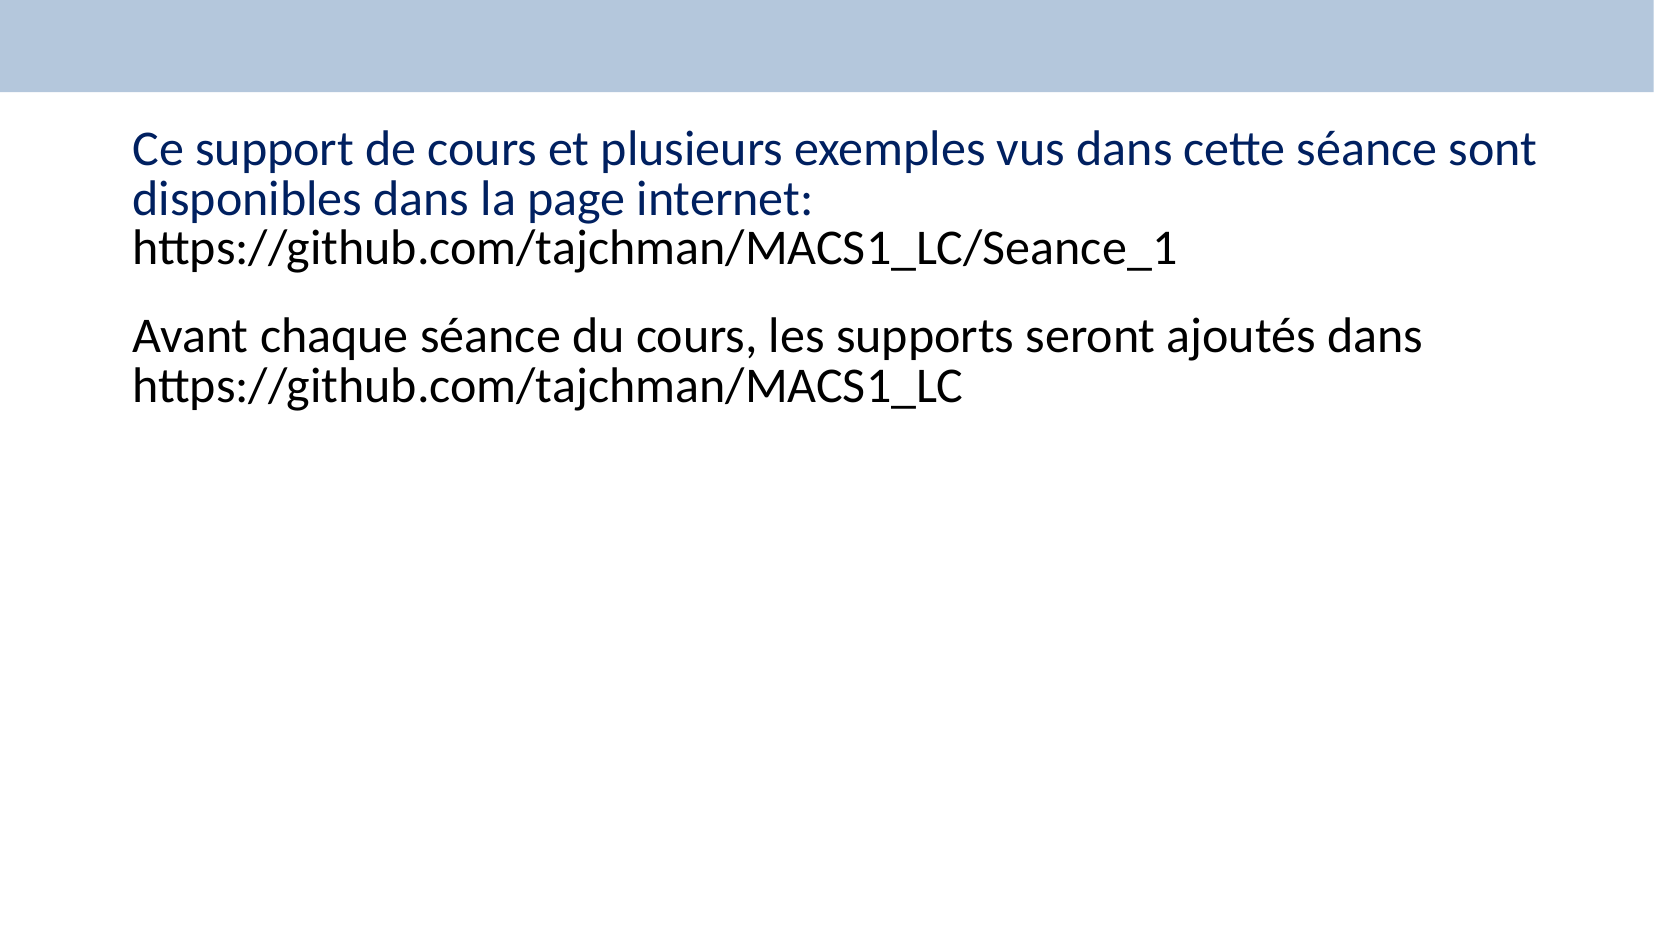

Ce support de cours et plusieurs exemples vus dans cette séance sont disponibles dans la page internet: https://github.com/tajchman/MACS1_LC/Seance_1
Avant chaque séance du cours, les supports seront ajoutés dans https://github.com/tajchman/MACS1_LC